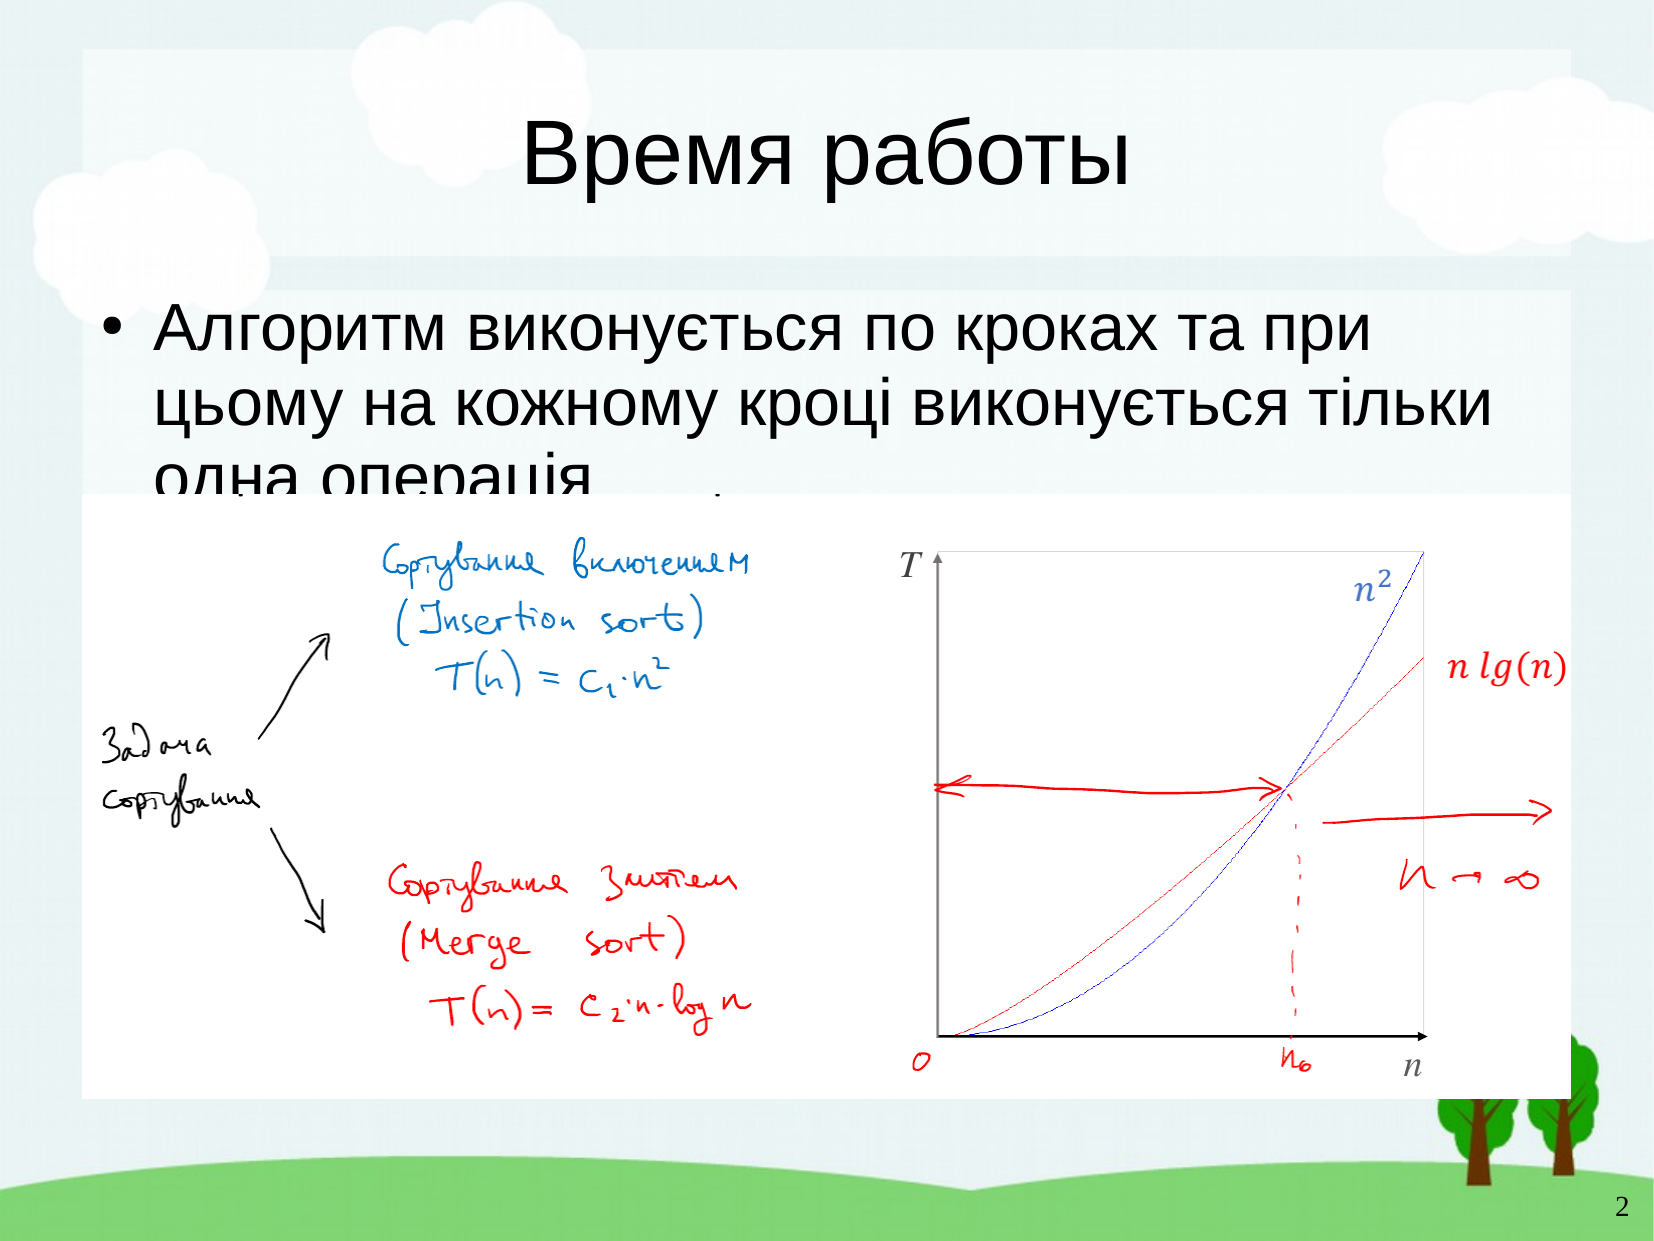

# Время работы
Алгоритм виконується по кроках та при цьому на кожному кроці виконується тільки одна операція
2